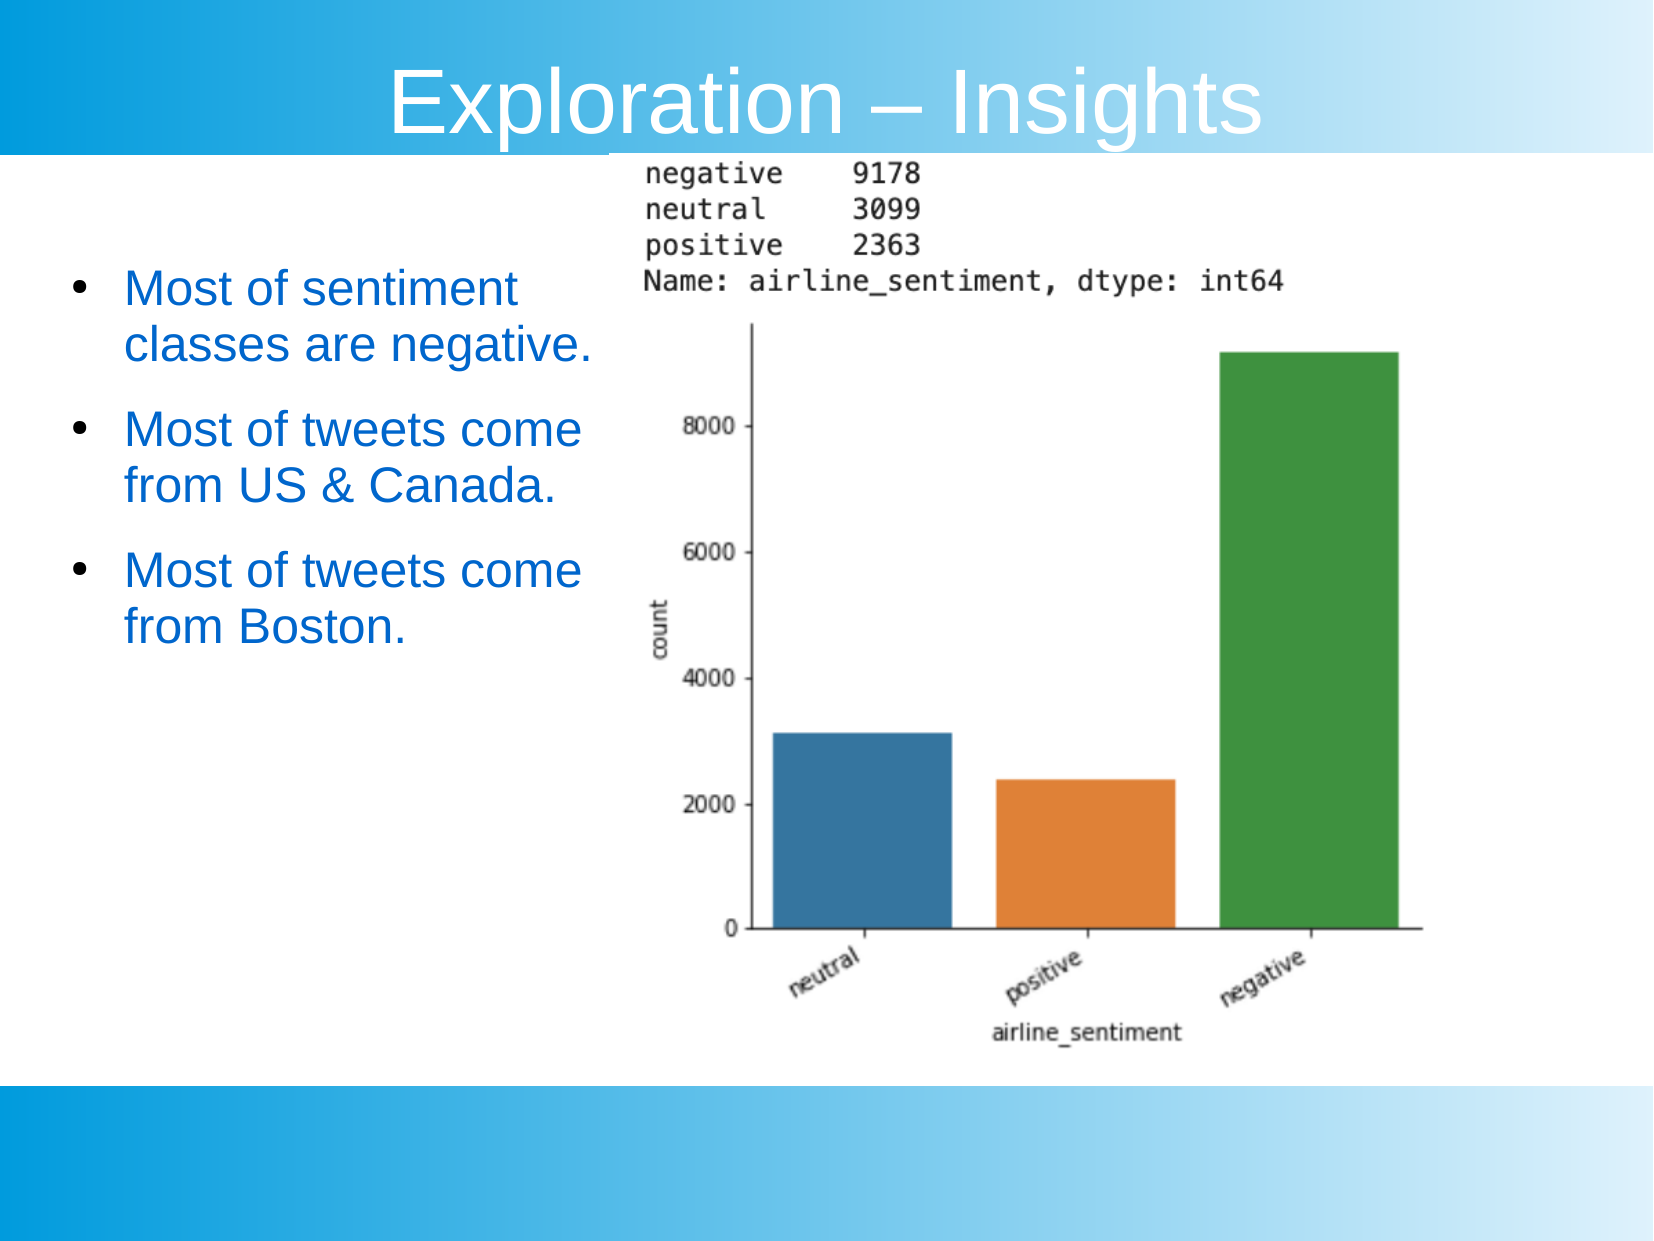

# Exploration – Insights
Most of sentiment classes are negative.
Most of tweets come from US & Canada.
Most of tweets come from Boston.